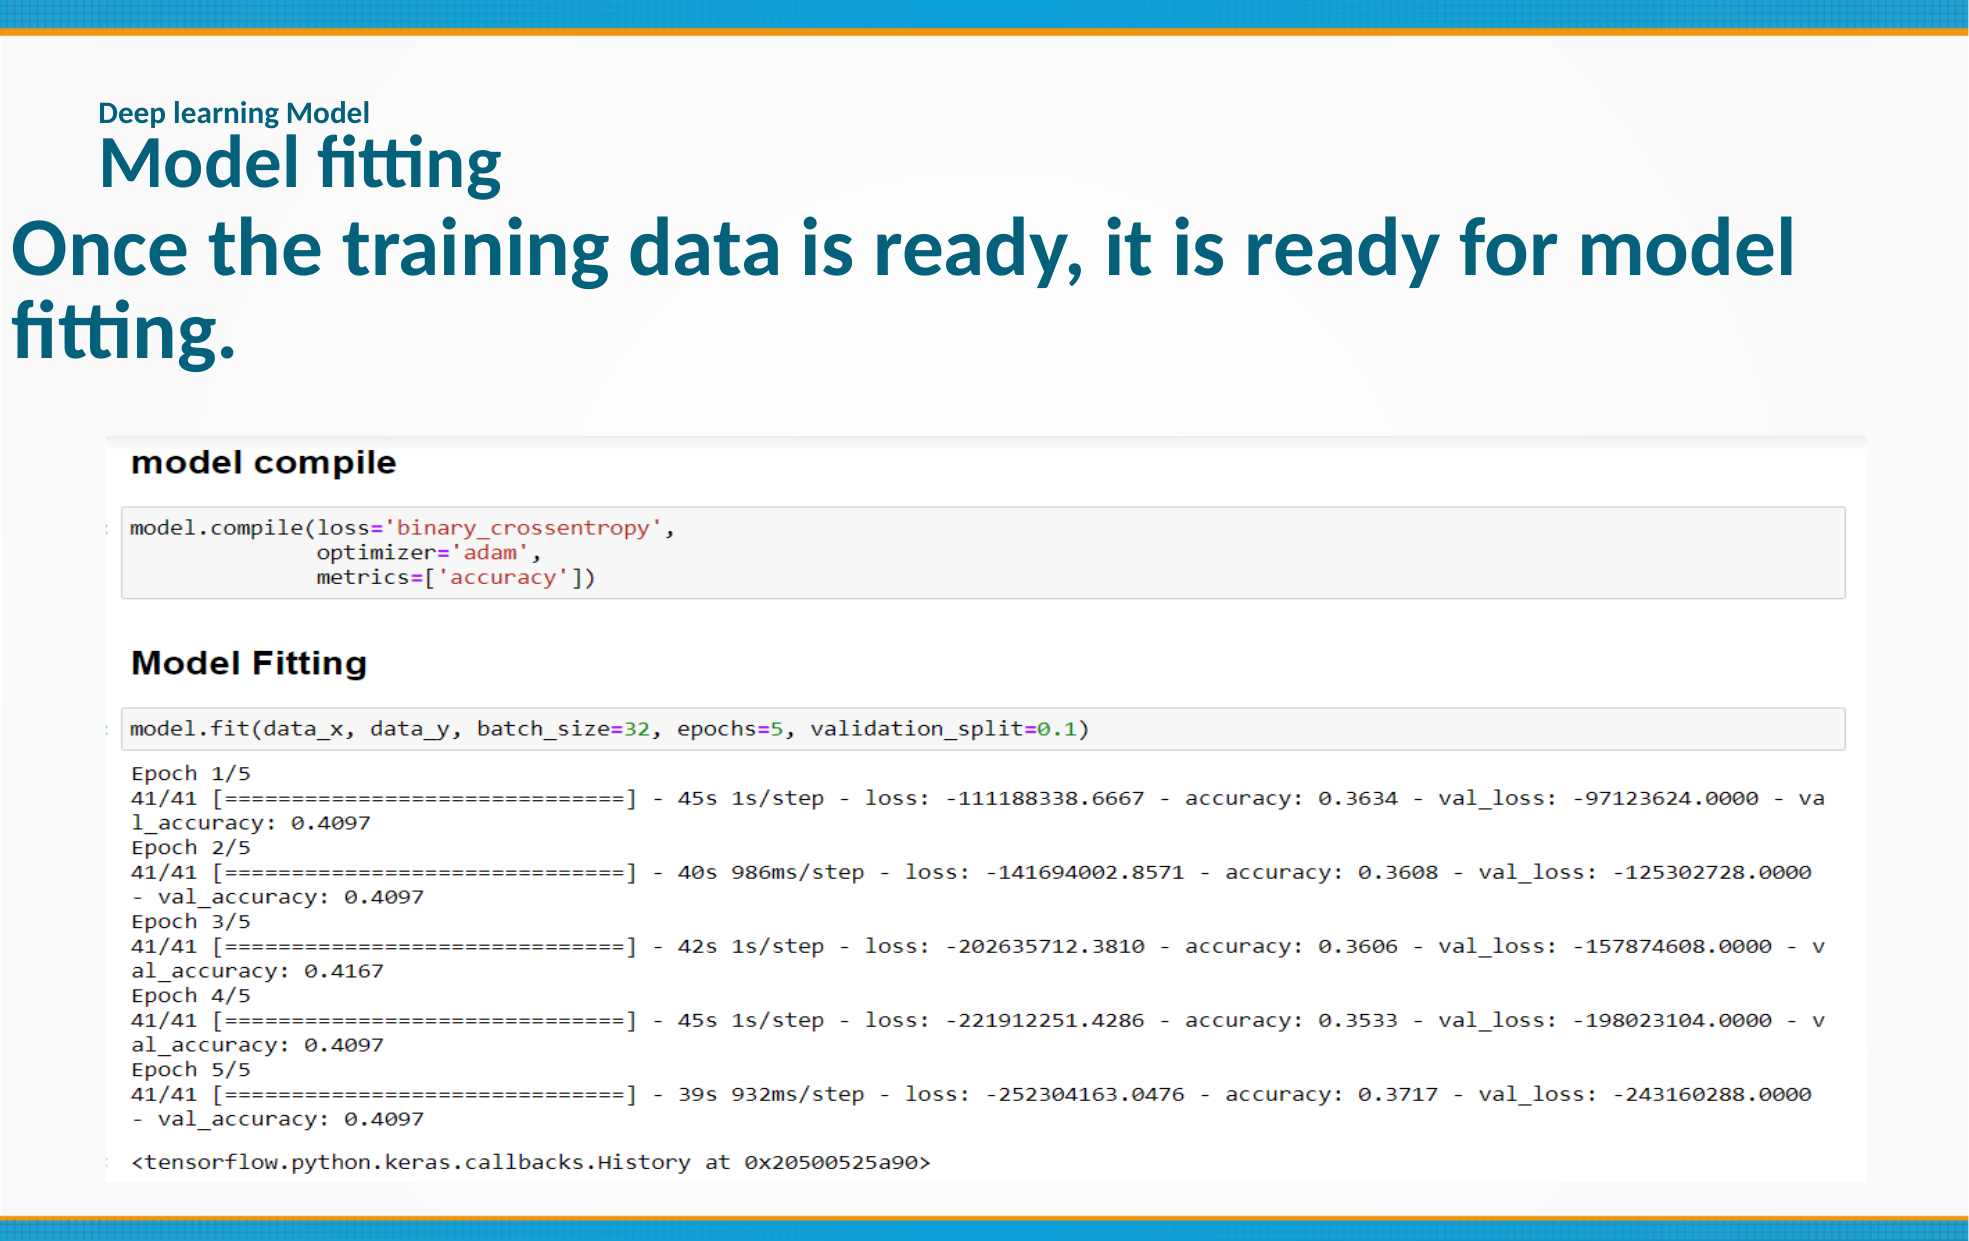

# Deep learning Model Model fitting
Once the training data is ready, it is ready for model fitting.